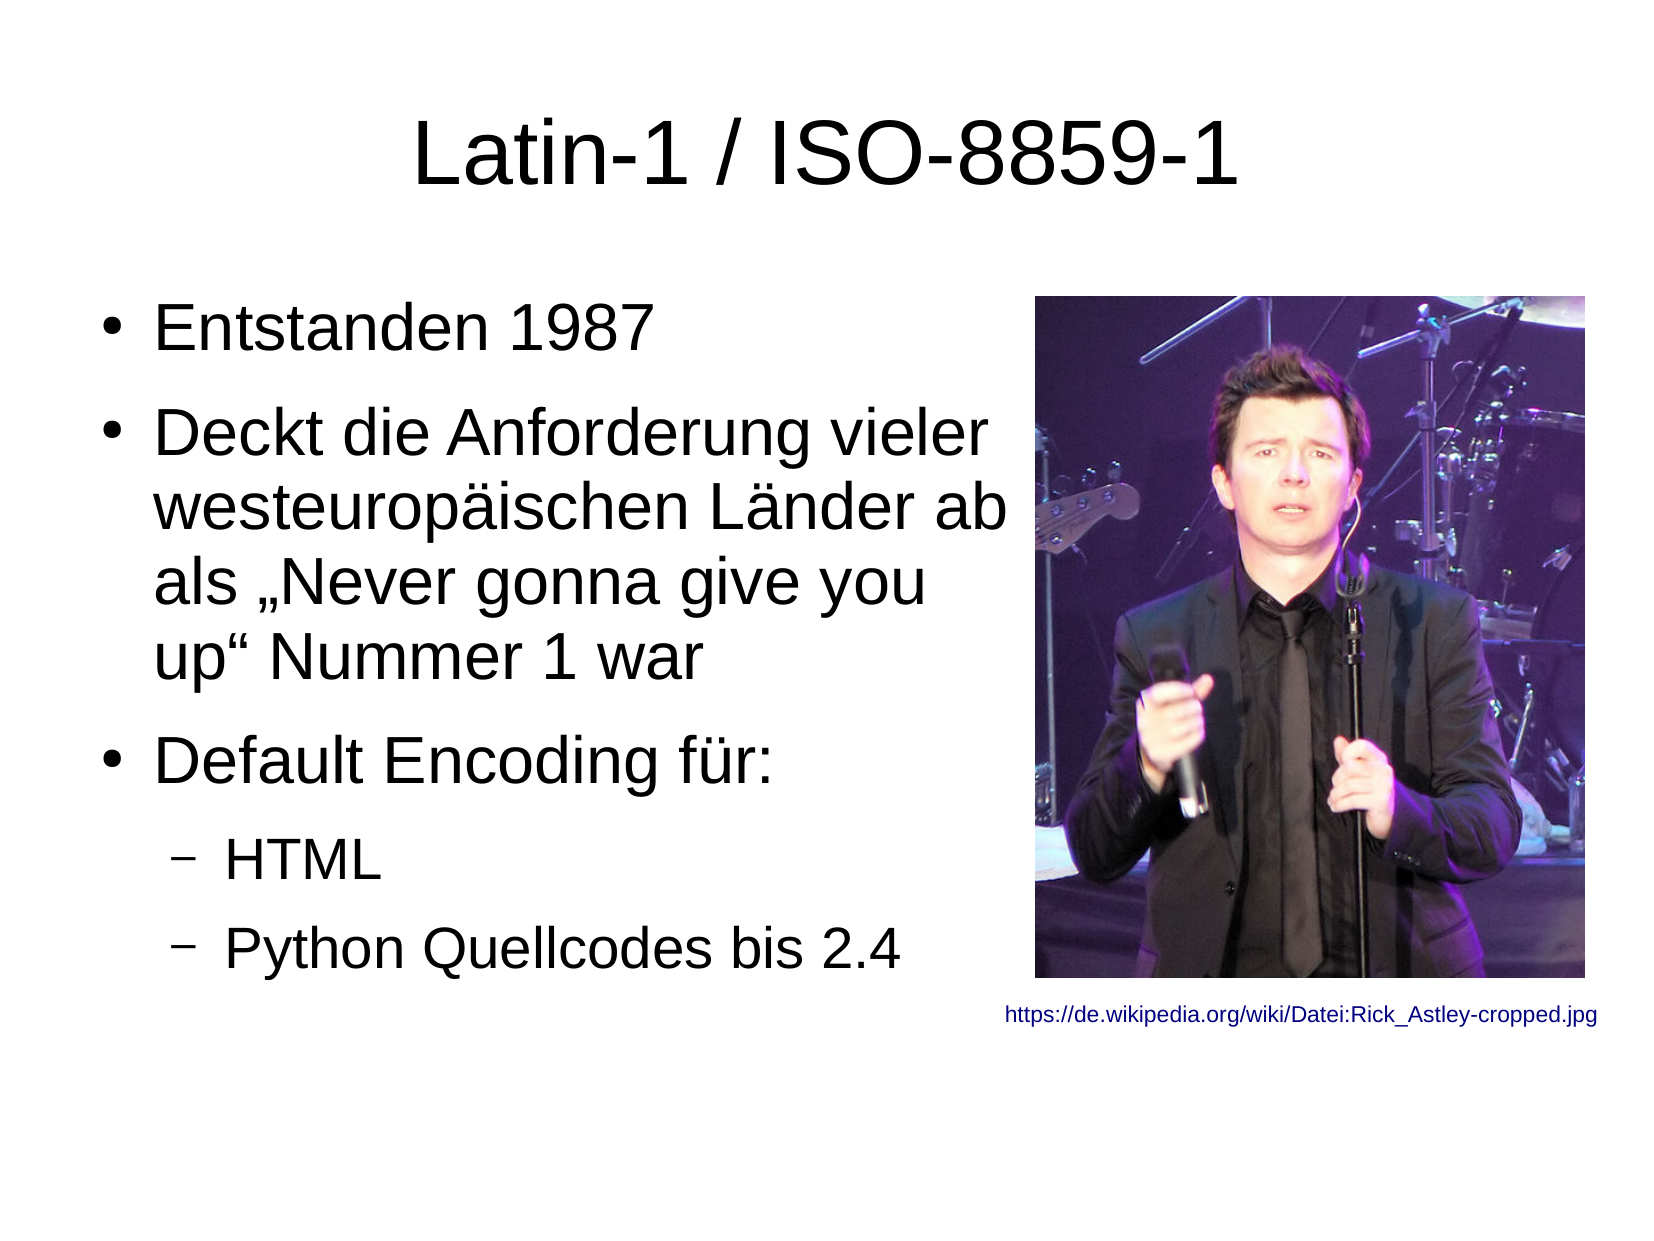

# Latin-1 / ISO-8859-1
Entstanden 1987
Deckt die Anforderung vieler westeuropäischen Länder ab als „Never gonna give you up“ Nummer 1 war
Default Encoding für:
HTML
Python Quellcodes bis 2.4
https://de.wikipedia.org/wiki/Datei:Rick_Astley-cropped.jpg